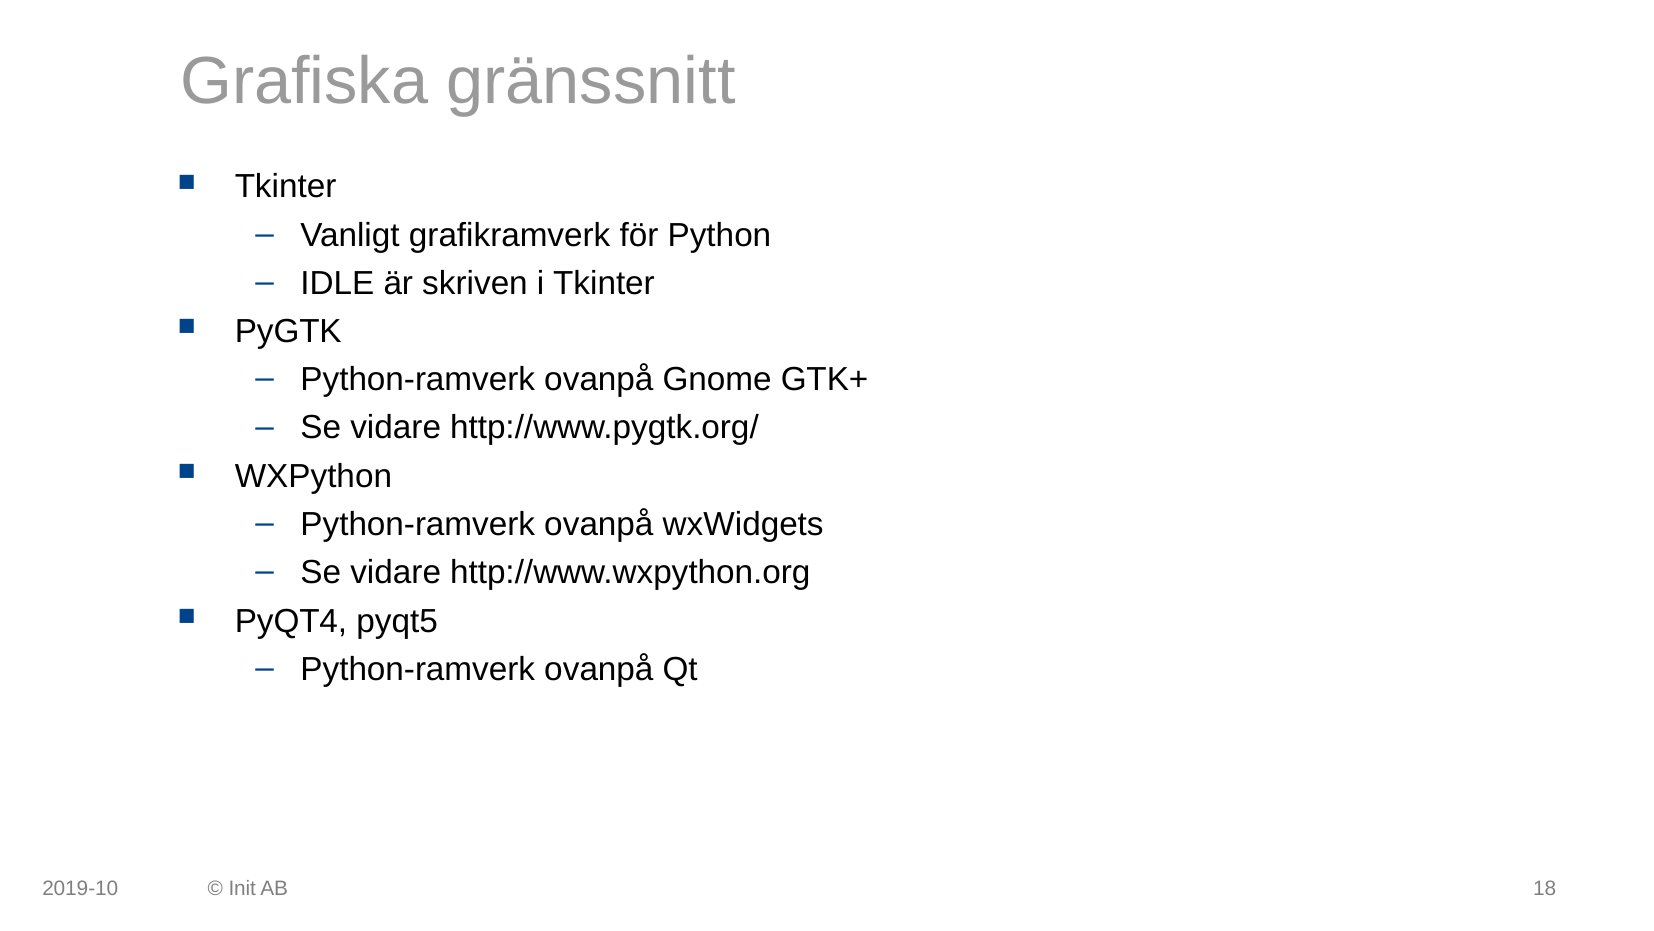

Grafiska gränssnitt
Tkinter
Vanligt grafikramverk för Python
IDLE är skriven i Tkinter
PyGTK
Python-ramverk ovanpå Gnome GTK+
Se vidare http://www.pygtk.org/
WXPython
Python-ramverk ovanpå wxWidgets
Se vidare http://www.wxpython.org
PyQT4, pyqt5
Python-ramverk ovanpå Qt
2019-10
© Init AB